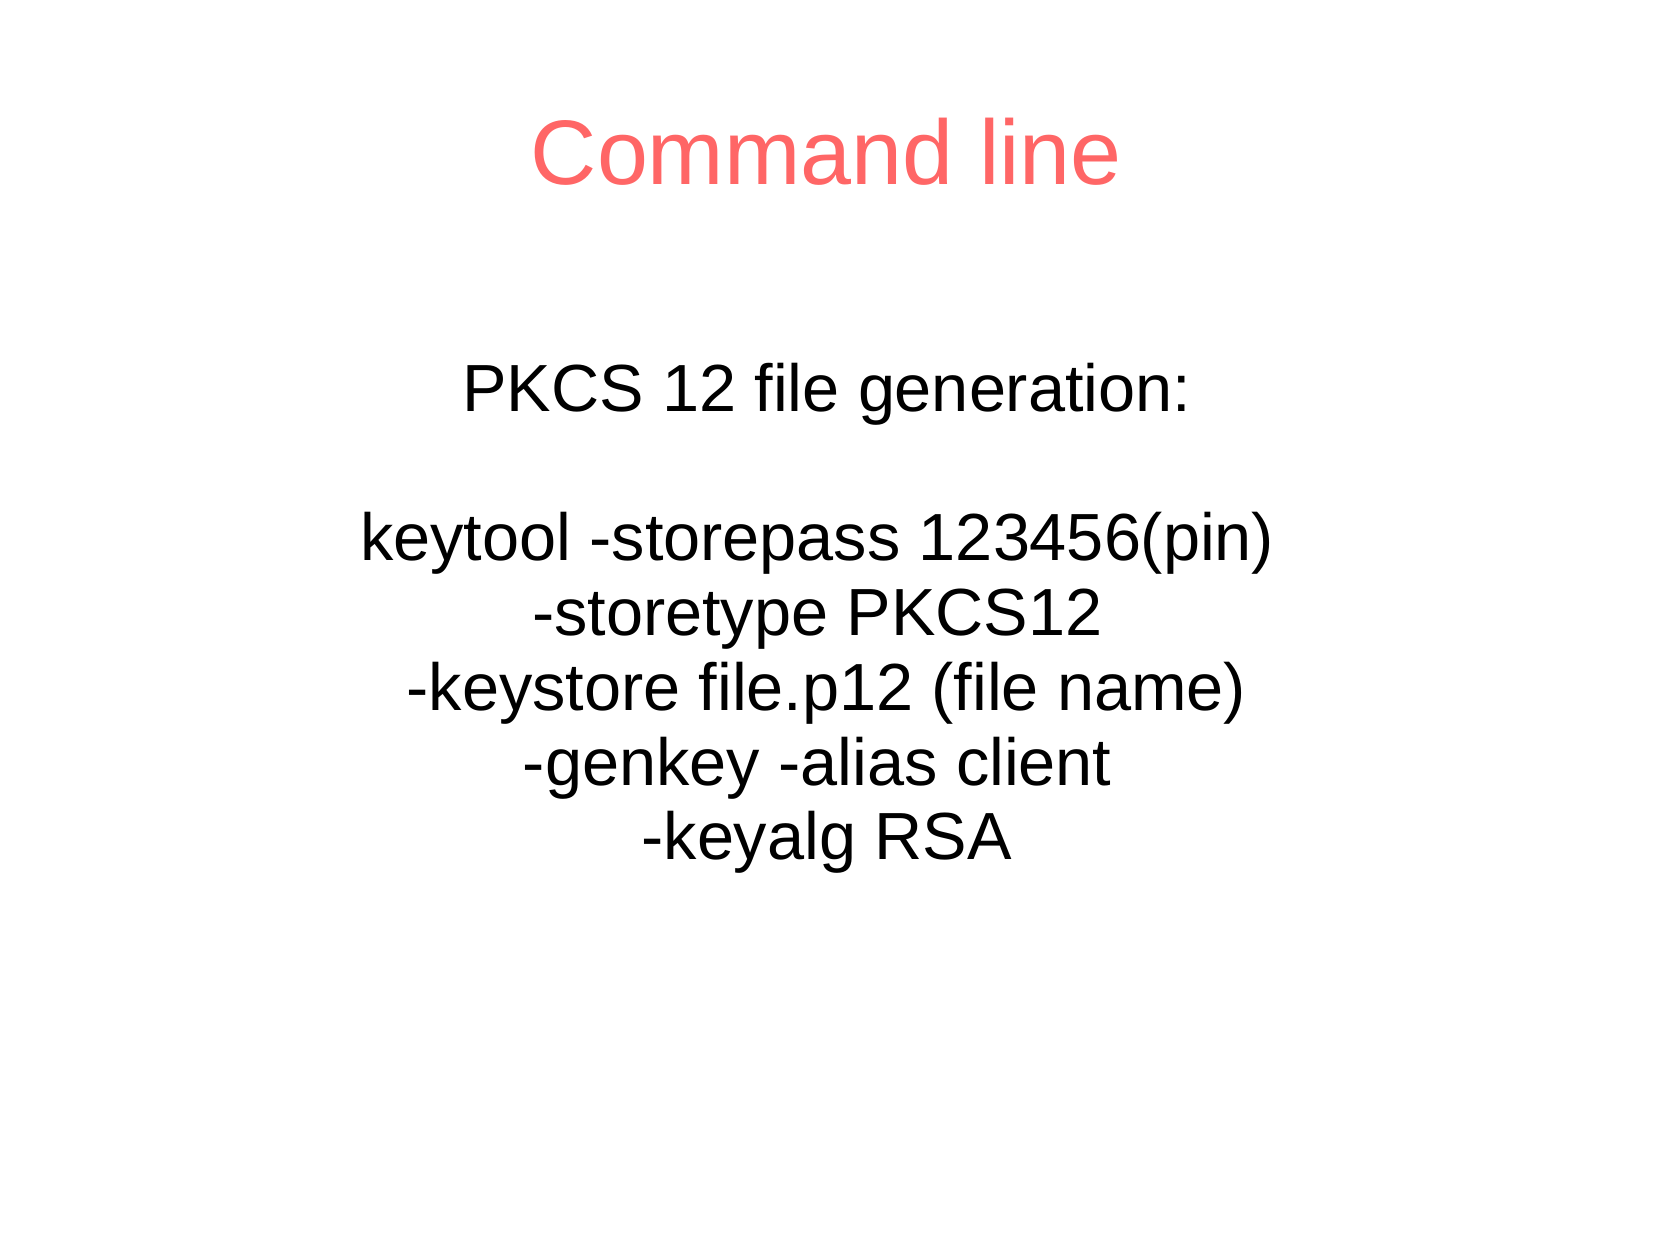

# Command line
PKCS 12 file generation:
keytool -storepass 123456(pin)
-storetype PKCS12
-keystore file.p12 (file name)
-genkey -alias client
-keyalg RSA